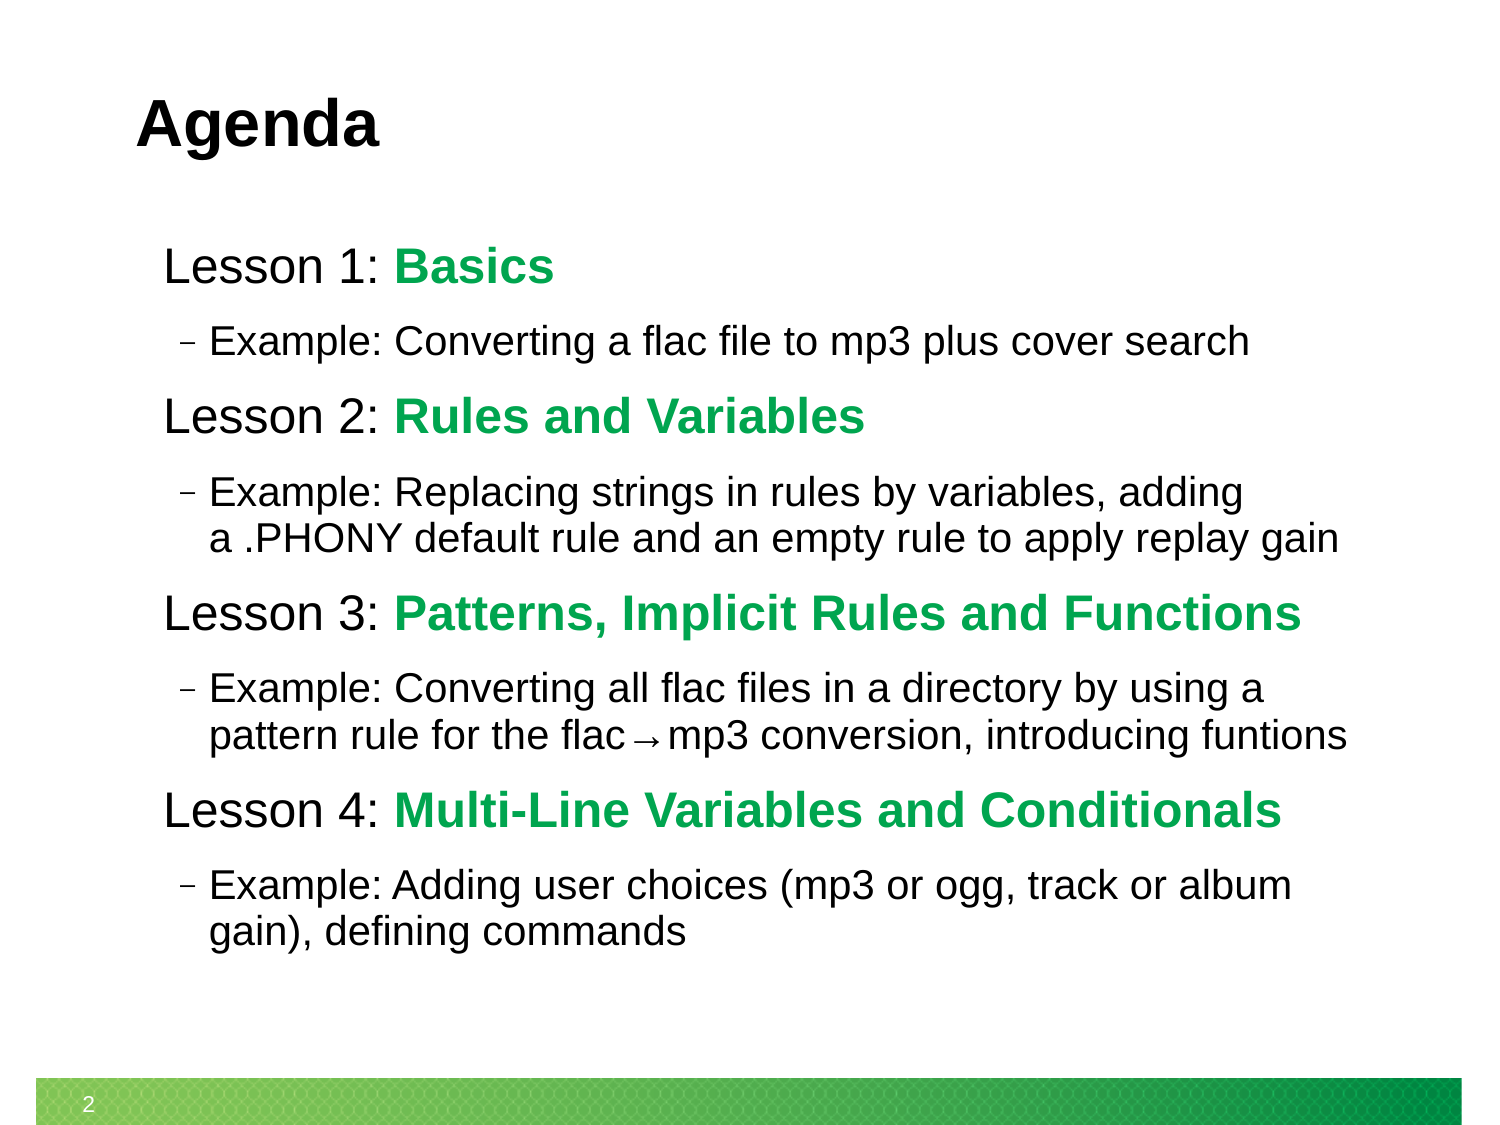

# Agenda
Lesson 1: Basics
Example: Converting a flac file to mp3 plus cover search
Lesson 2: Rules and Variables
Example: Replacing strings in rules by variables, adding a .PHONY default rule and an empty rule to apply replay gain
Lesson 3: Patterns, Implicit Rules and Functions
Example: Converting all flac files in a directory by using a pattern rule for the flac→mp3 conversion, introducing funtions
Lesson 4: Multi-Line Variables and Conditionals
Example: Adding user choices (mp3 or ogg, track or album gain), defining commands